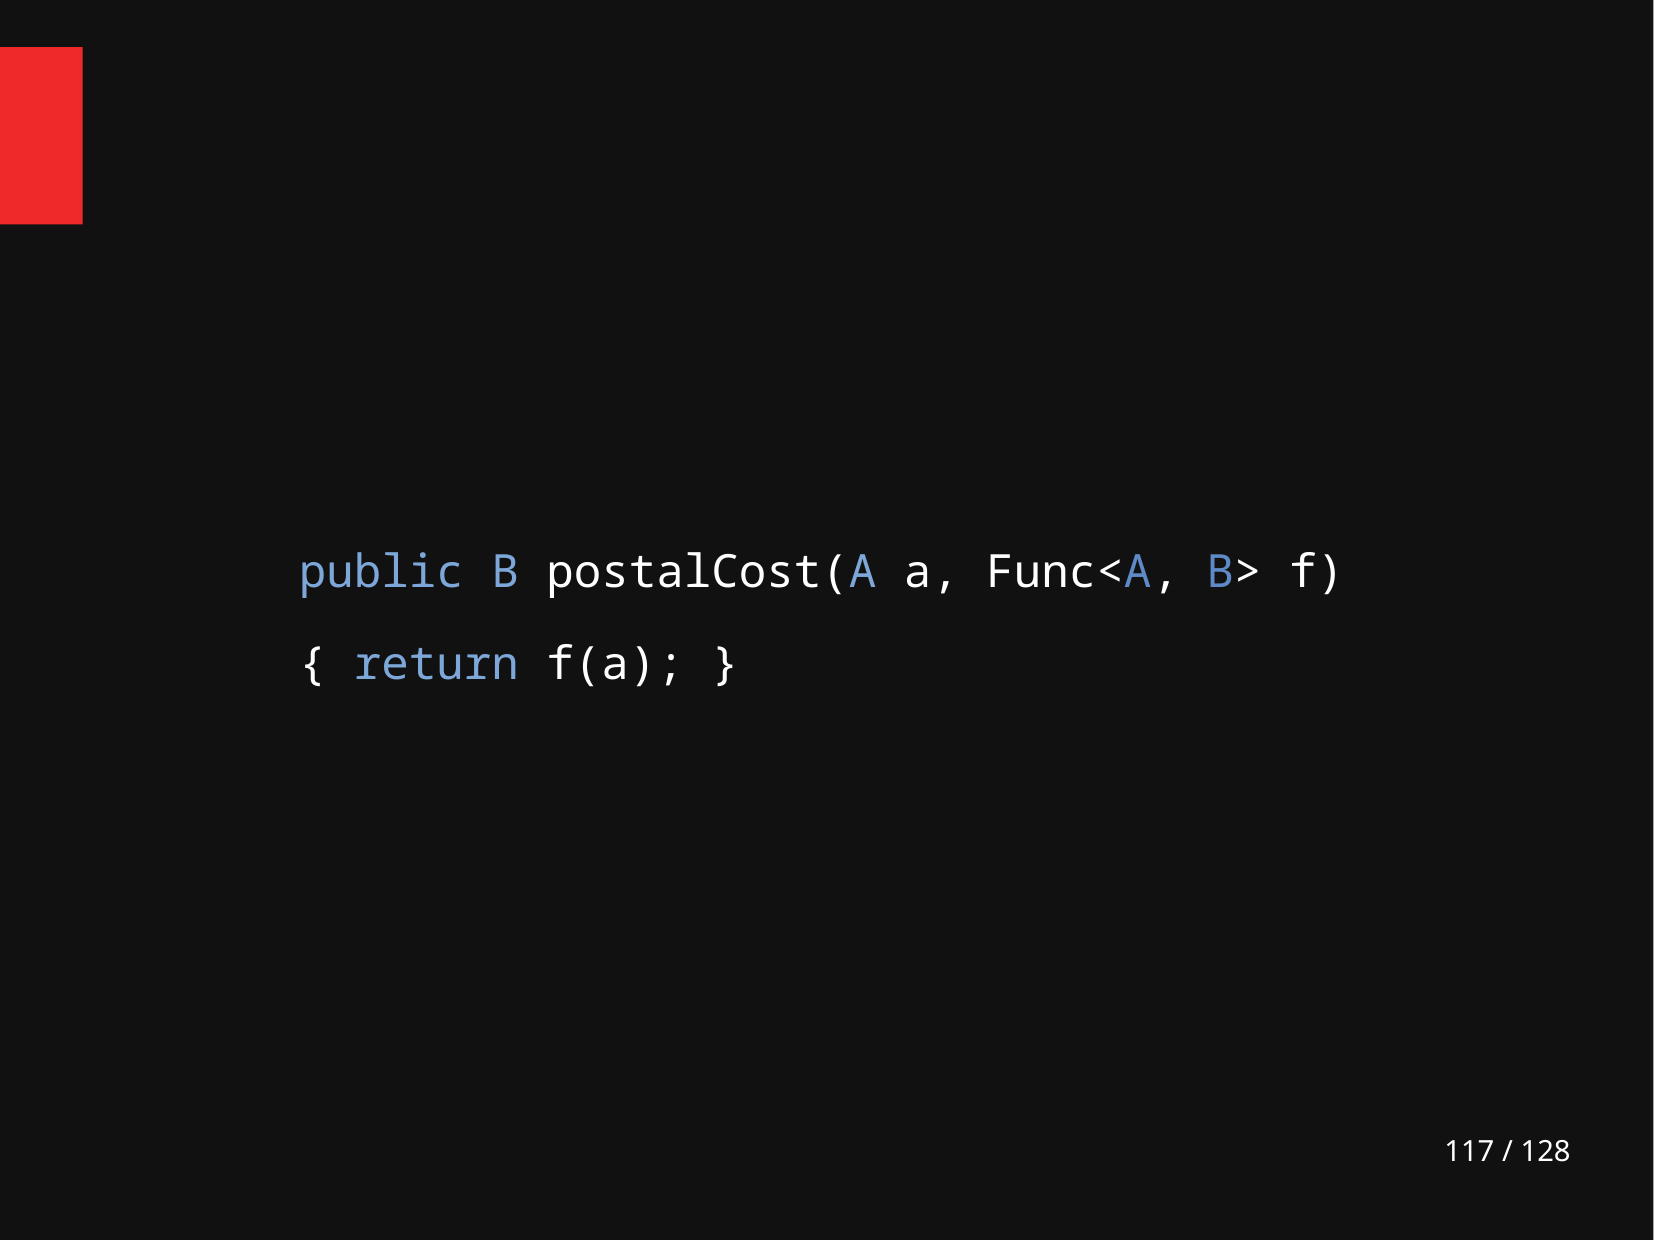

# public B postalCost(A a, Func<A, B> f)
 { return f(a); }
117